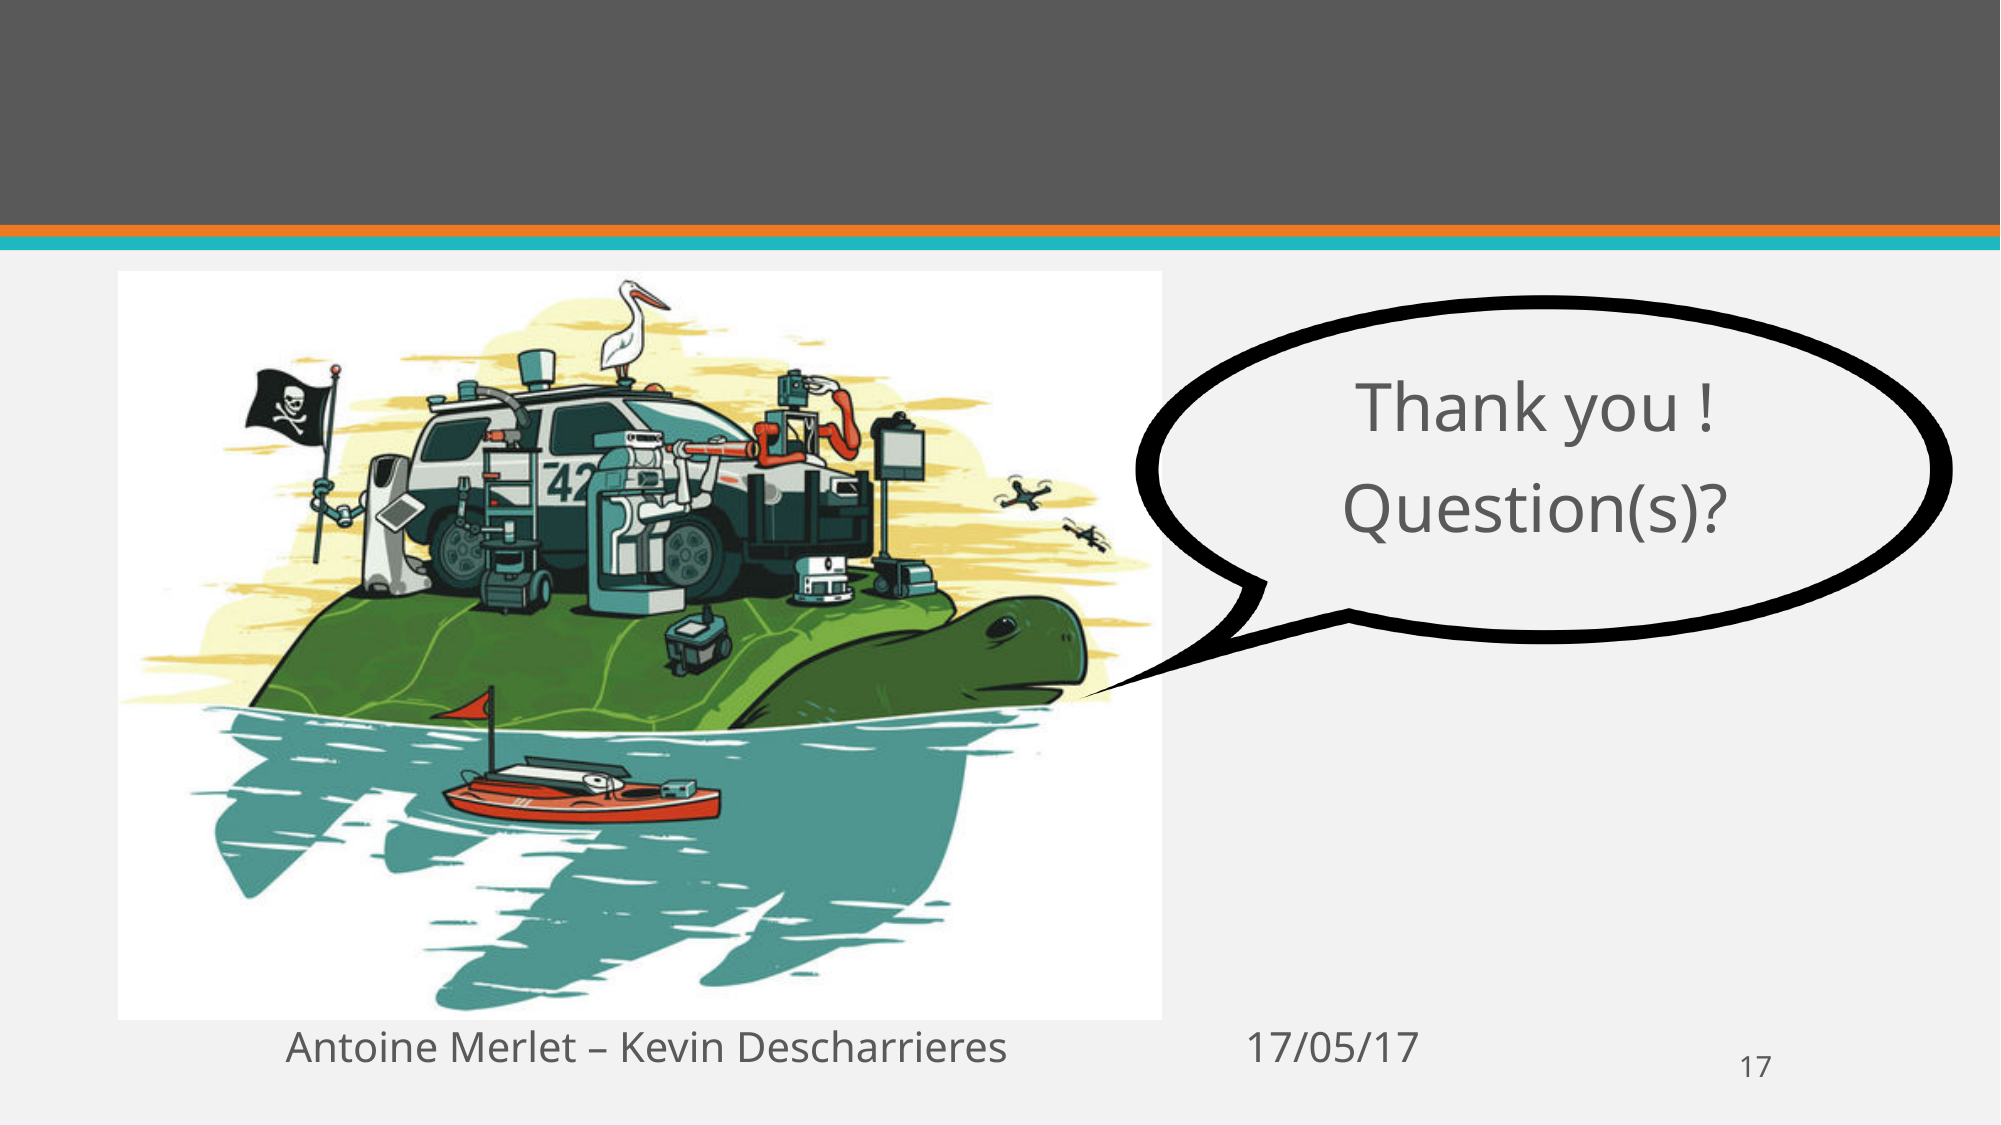

# Thank you !
Question(s)?
Antoine Merlet – Kevin Descharrieres	 			17/05/17